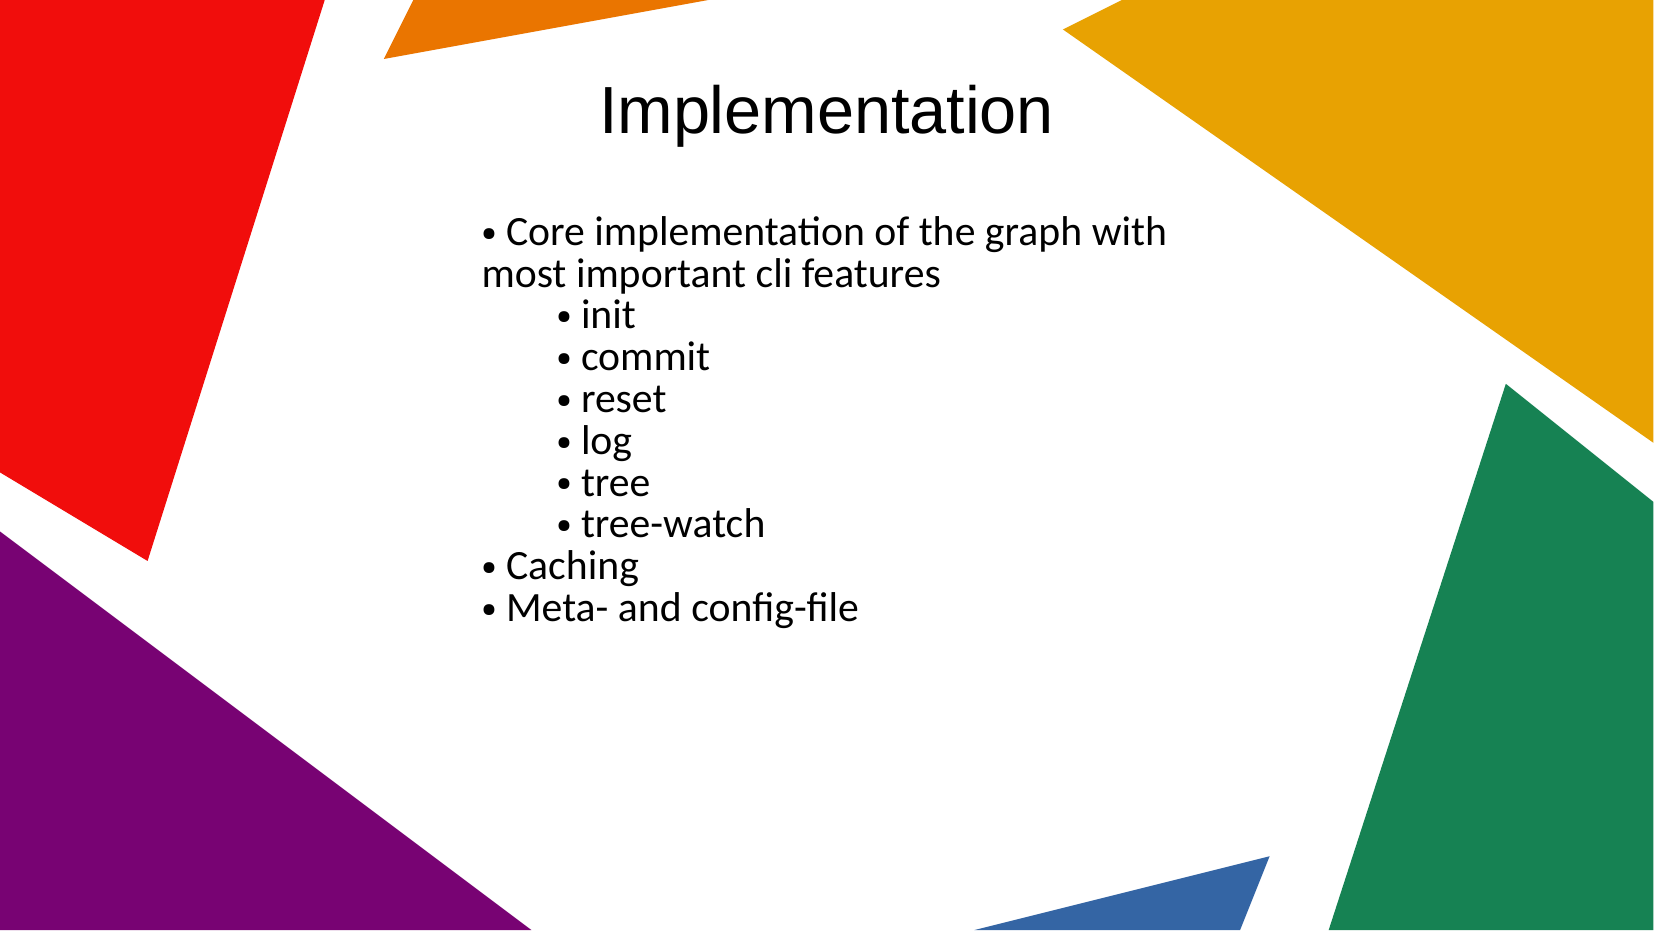

Implementation
 Core implementation of the graph with most important cli features
 init
 commit
 reset
 log
 tree
 tree-watch
 Caching
 Meta- and config-file